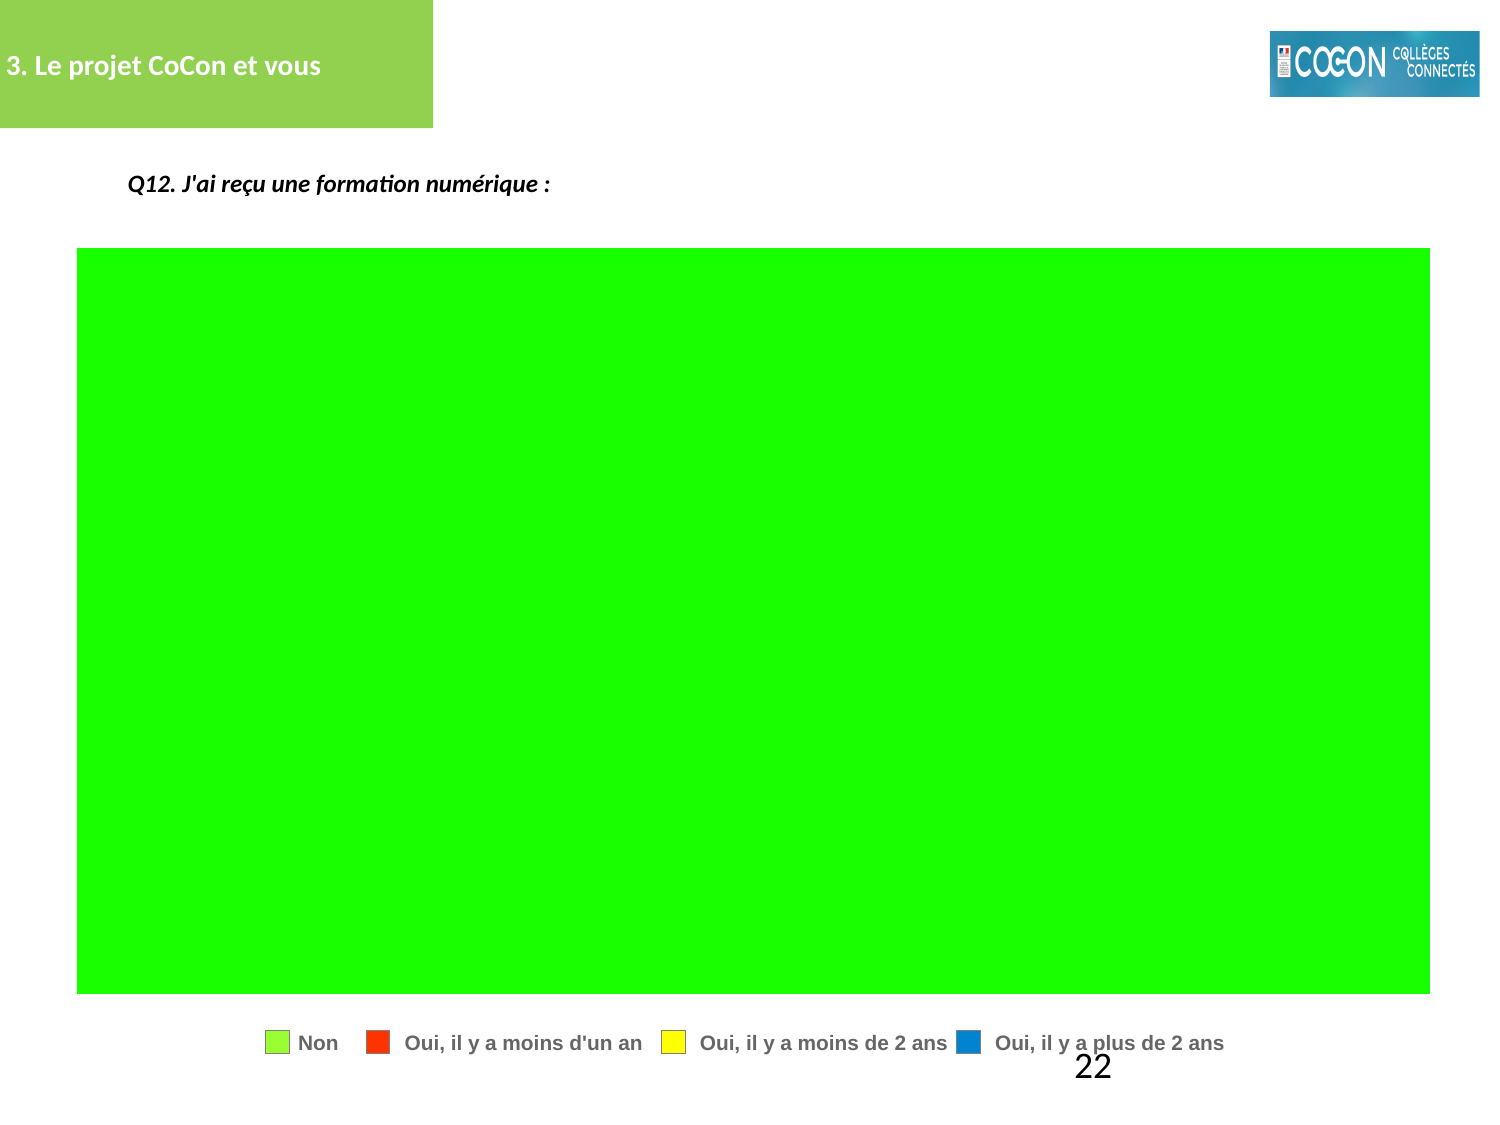

3. Le projet CoCon et vous
Q12. J'ai reçu une formation numérique :
Non
Oui, il y a moins d'un an
Oui, il y a moins de 2 ans
Oui, il y a plus de 2 ans